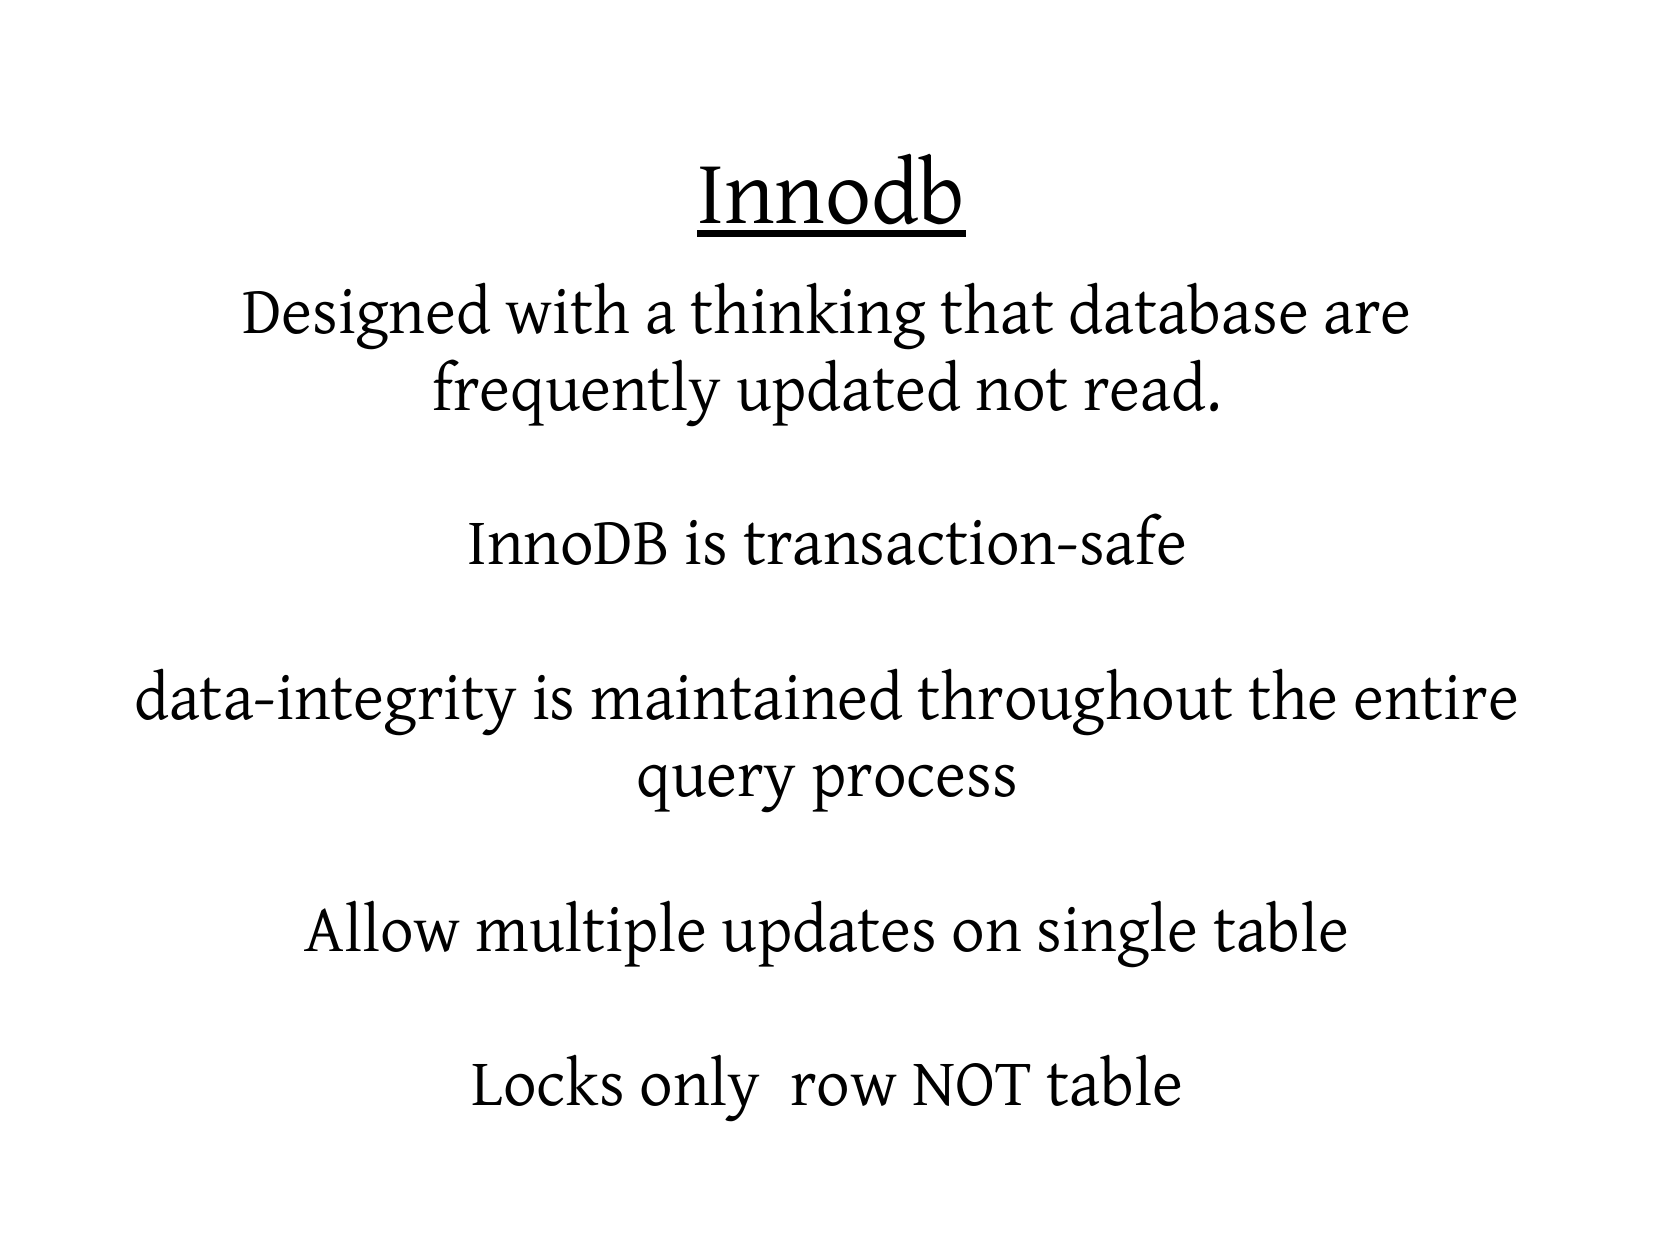

# Innodb
Designed with a thinking that database are frequently updated not read.
InnoDB is transaction-safe
data-integrity is maintained throughout the entire query process
Allow multiple updates on single table
Locks only row NOT table